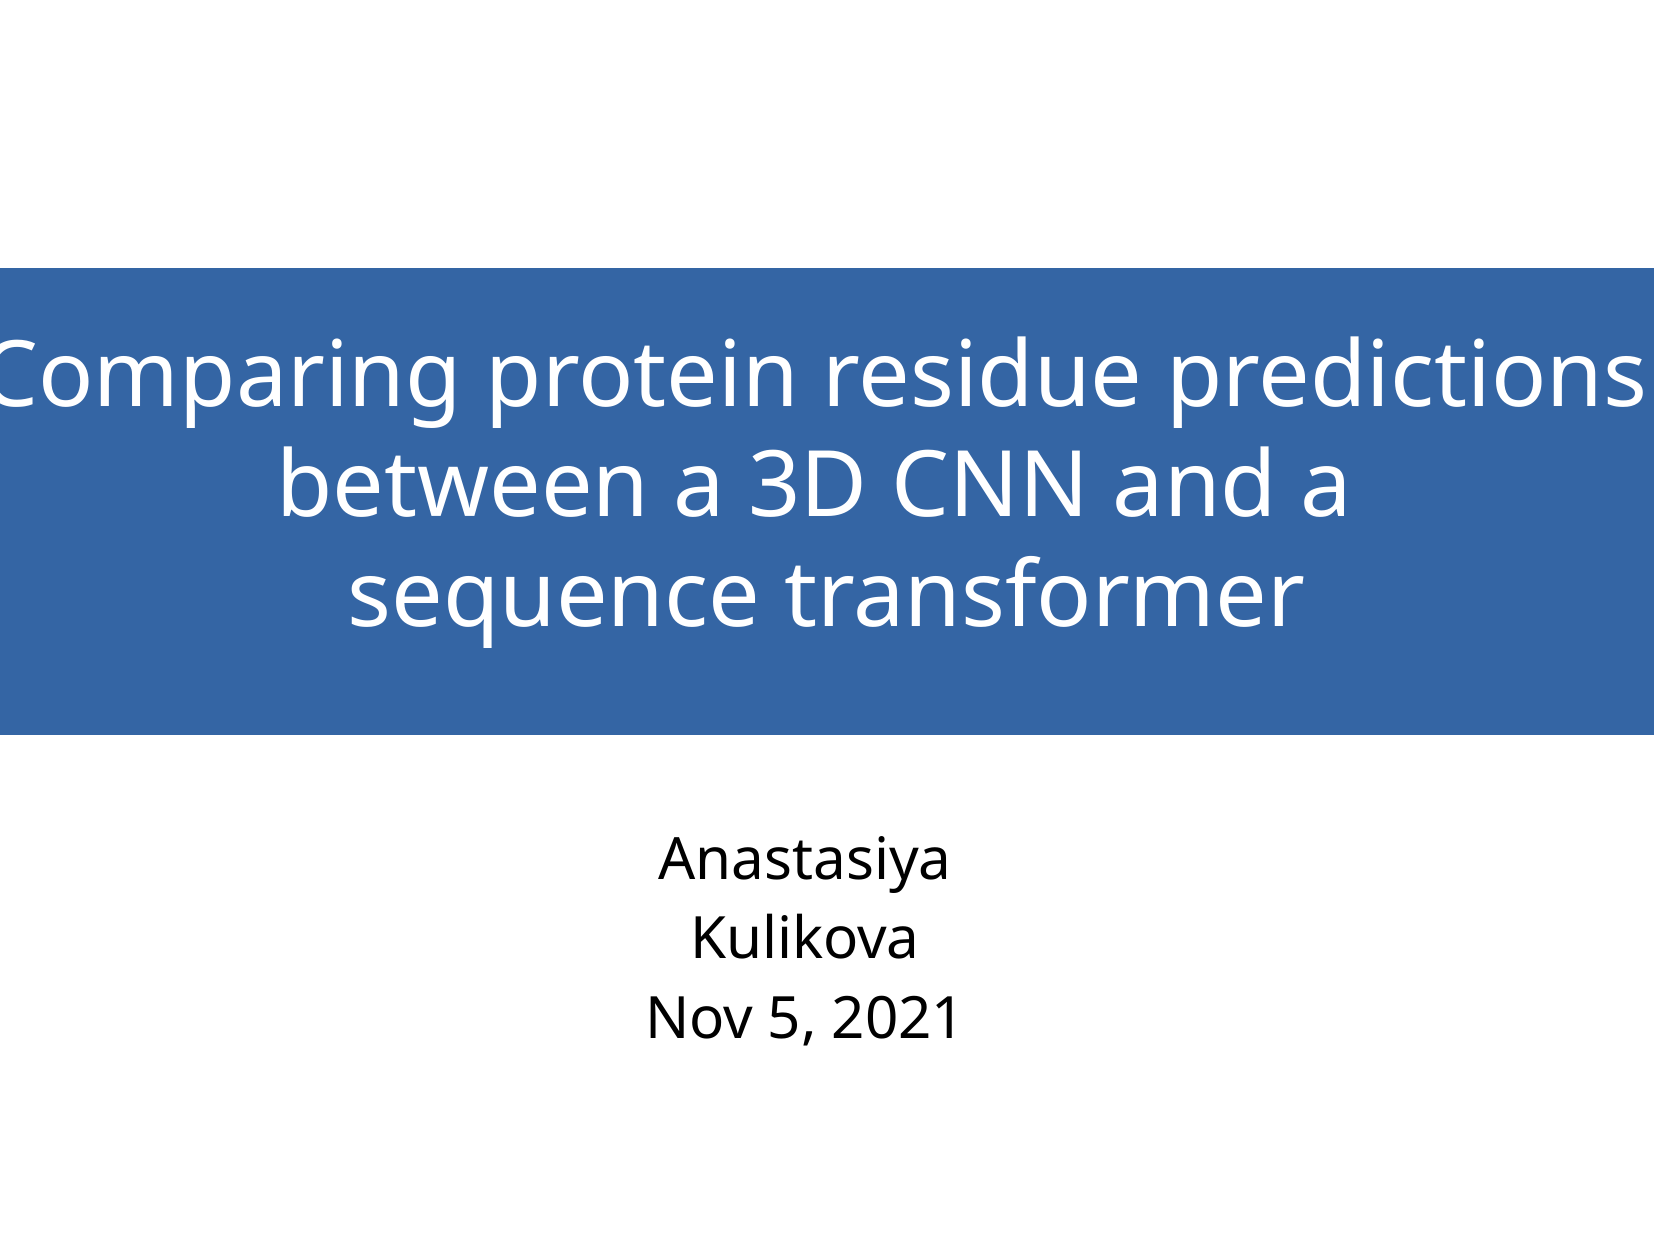

Comparing protein residue predictions
between a 3D CNN and a
sequence transformer
Anastasiya Kulikova
Nov 5, 2021